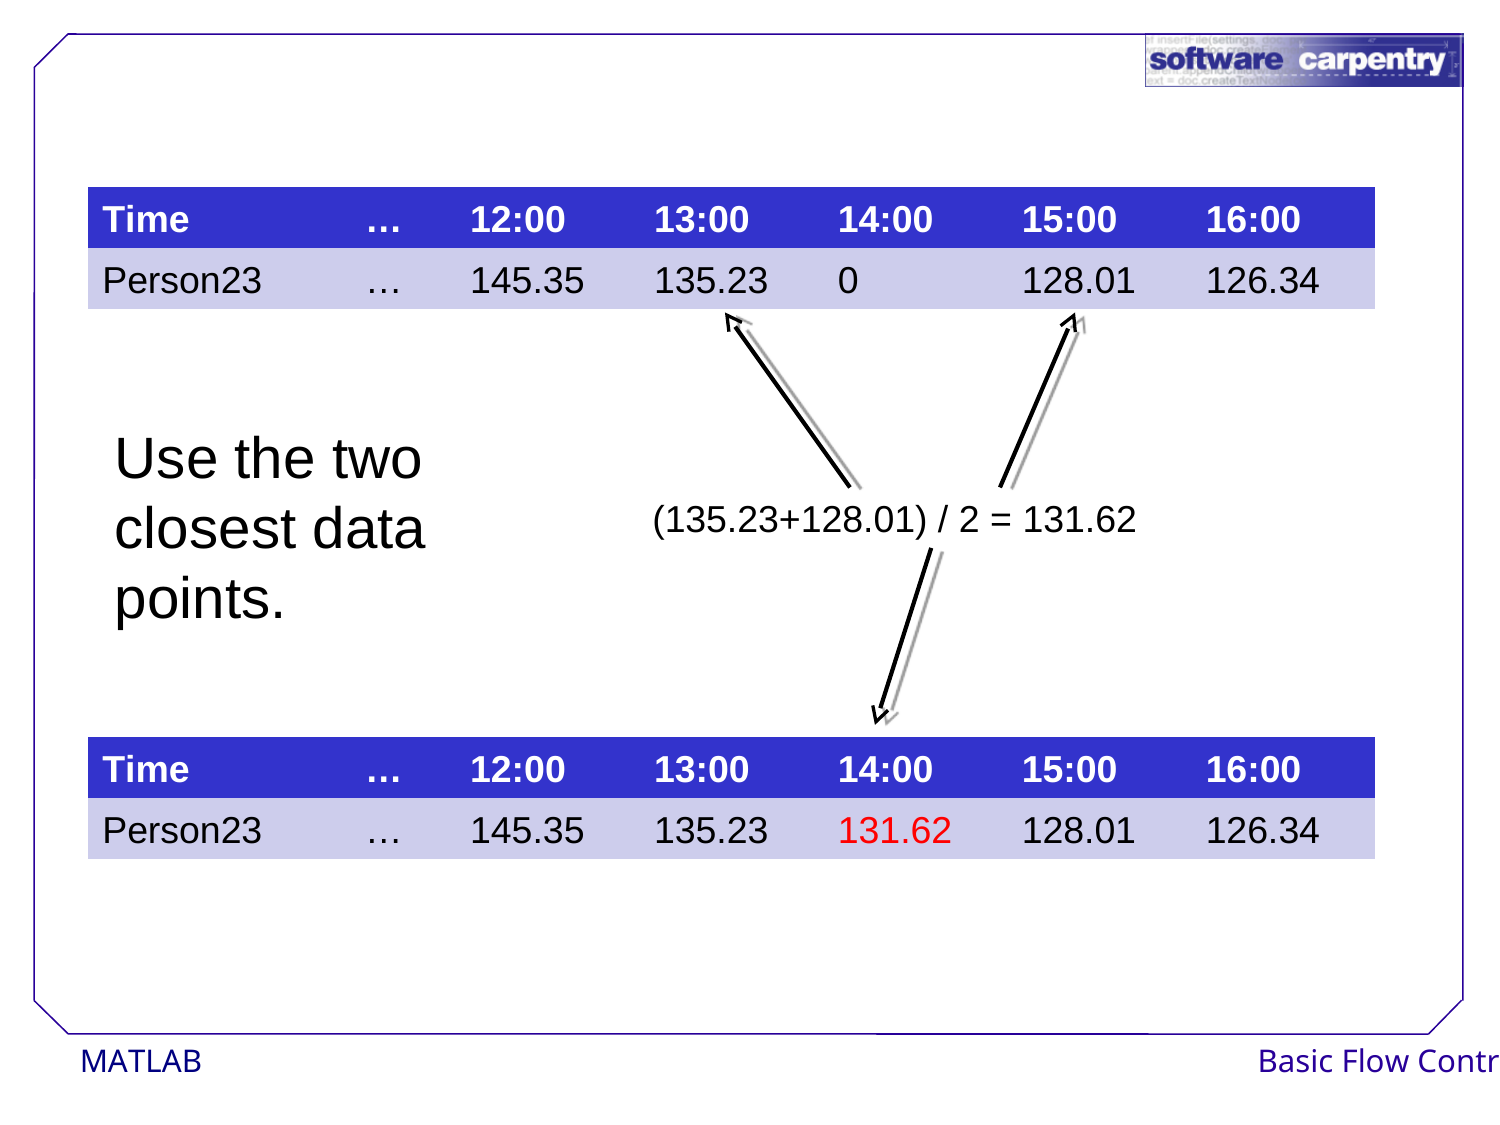

| Time | … | 12:00 | 13:00 | 14:00 | 15:00 | 16:00 |
| --- | --- | --- | --- | --- | --- | --- |
| Person23 | … | 145.35 | 135.23 | 0 | 128.01 | 126.34 |
Use the two closest data points.
(135.23+128.01) / 2 = 131.62
| Time | … | 12:00 | 13:00 | 14:00 | 15:00 | 16:00 |
| --- | --- | --- | --- | --- | --- | --- |
| Person23 | … | 145.35 | 135.23 | 131.62 | 128.01 | 126.34 |